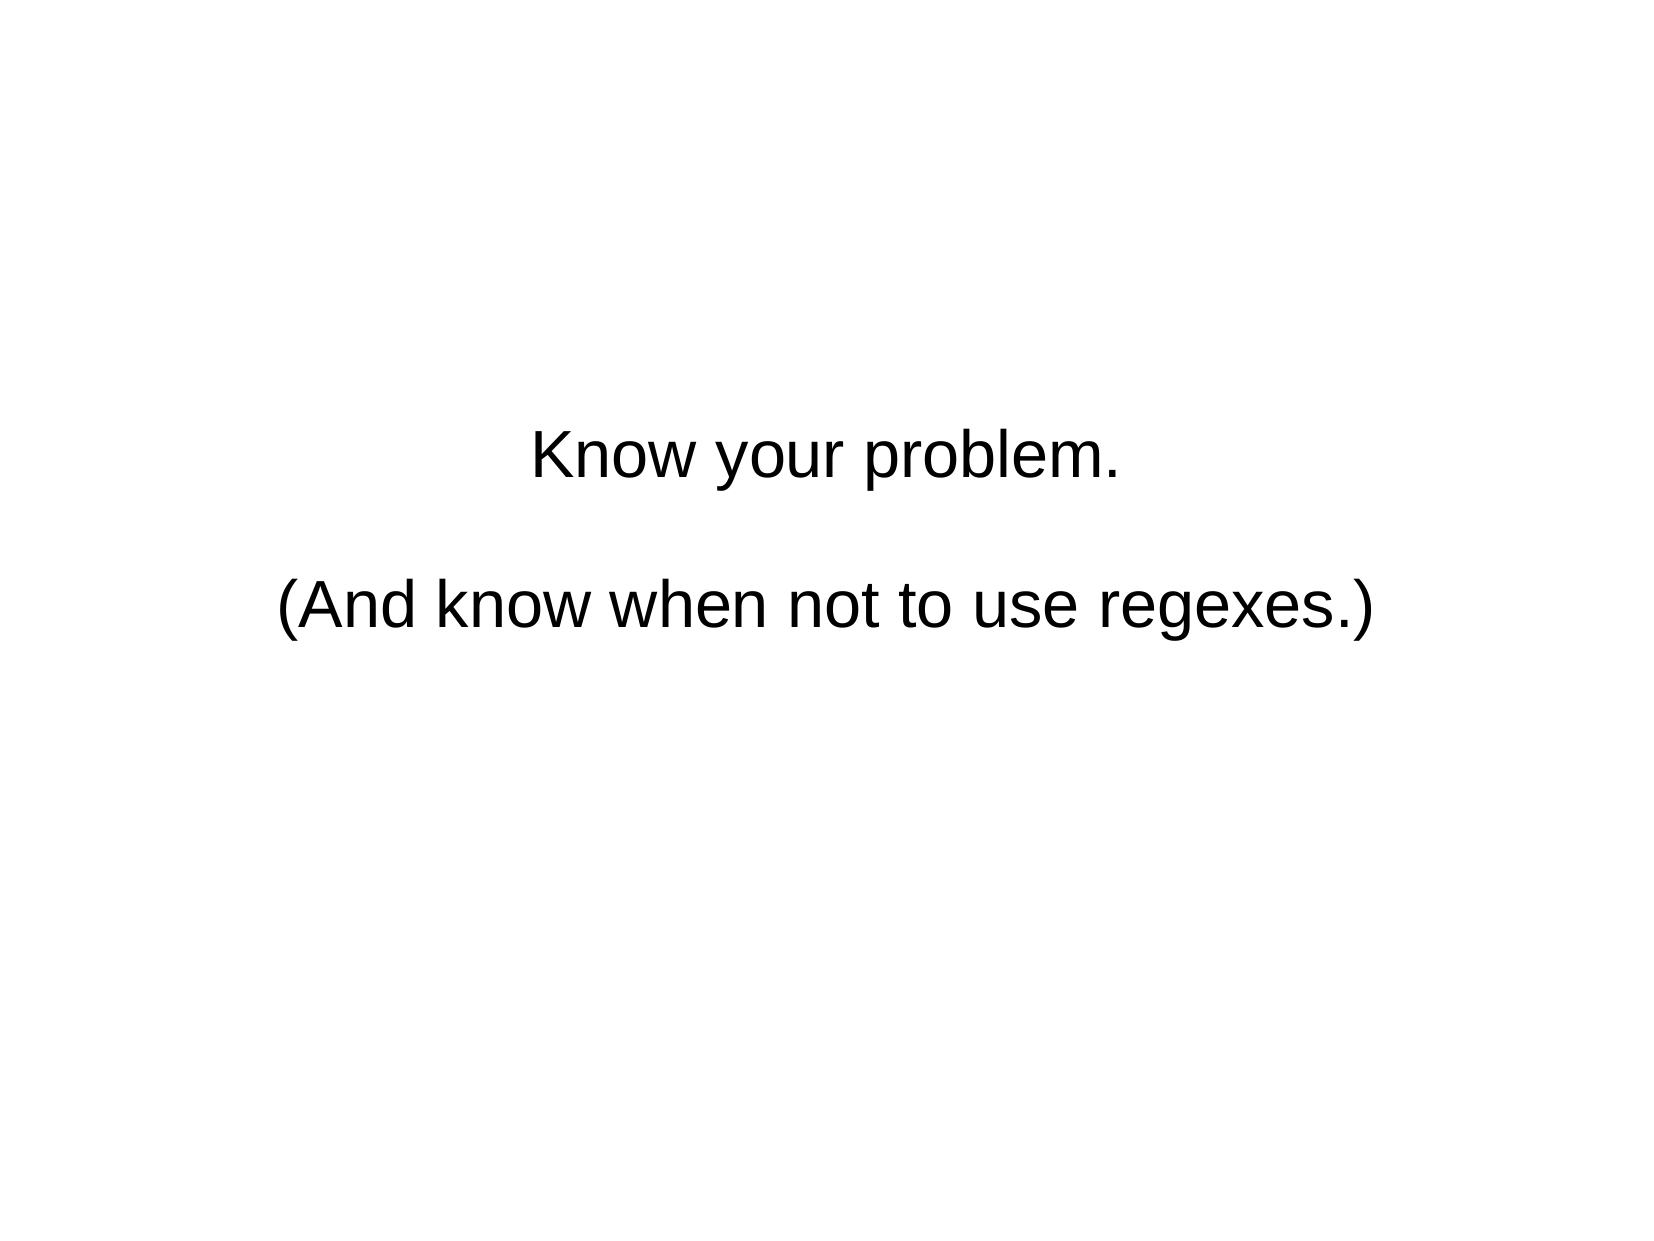

# Know your problem.
(And know when not to use regexes.)